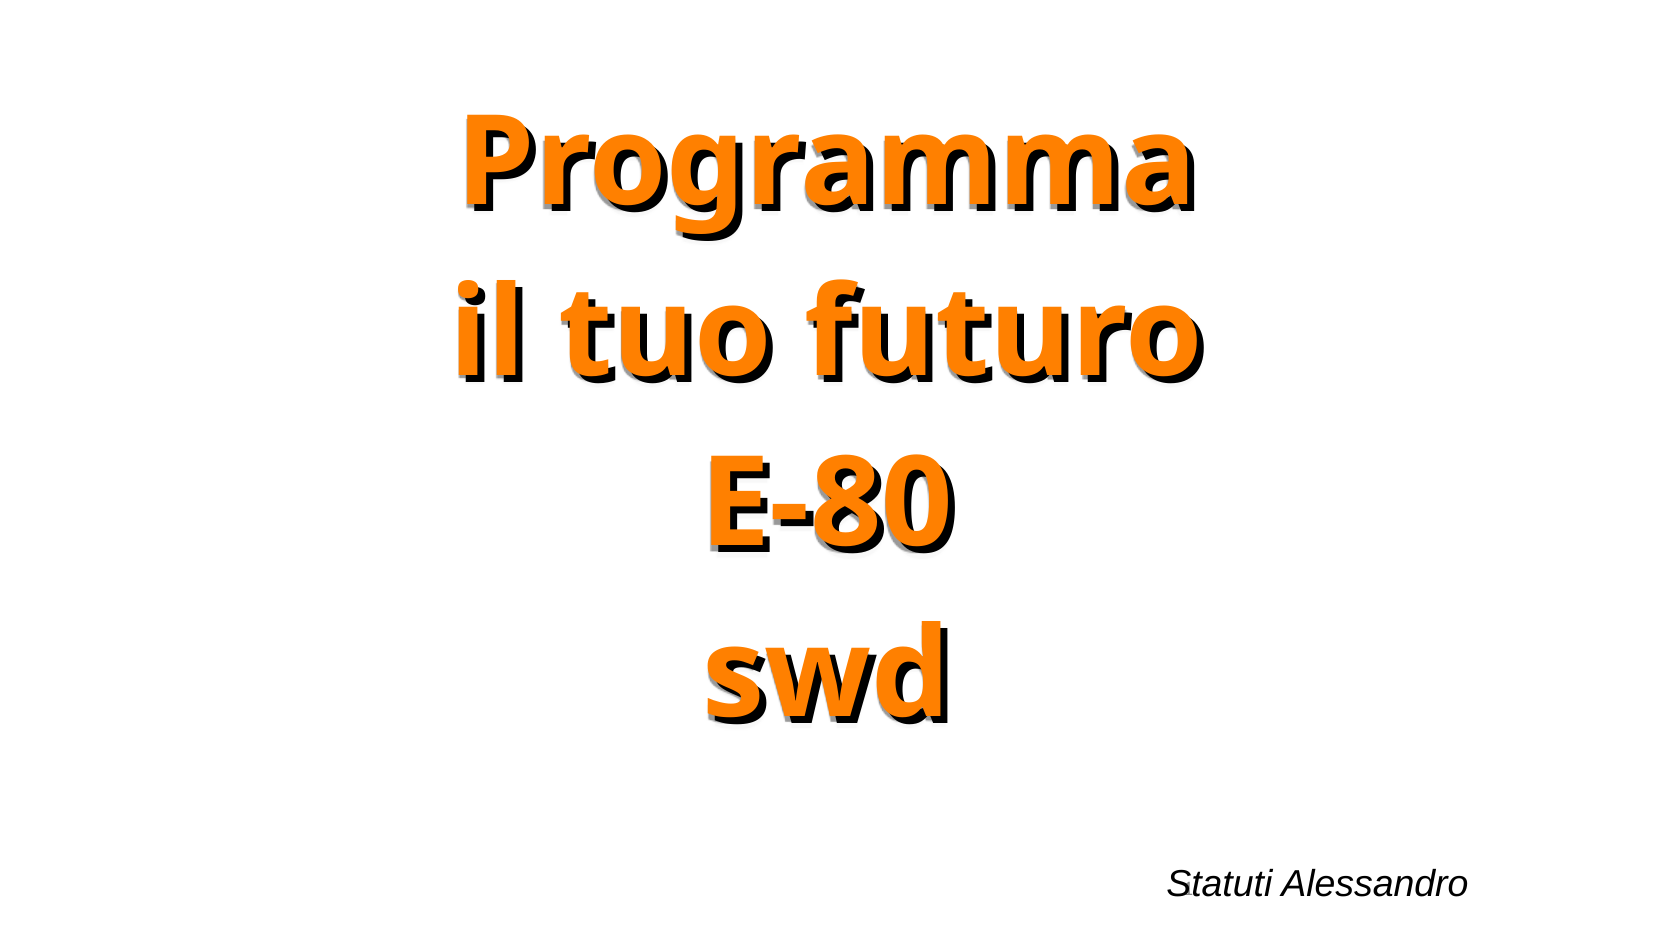

Programma il tuo futuro E-80
swd
Statuti Alessandro